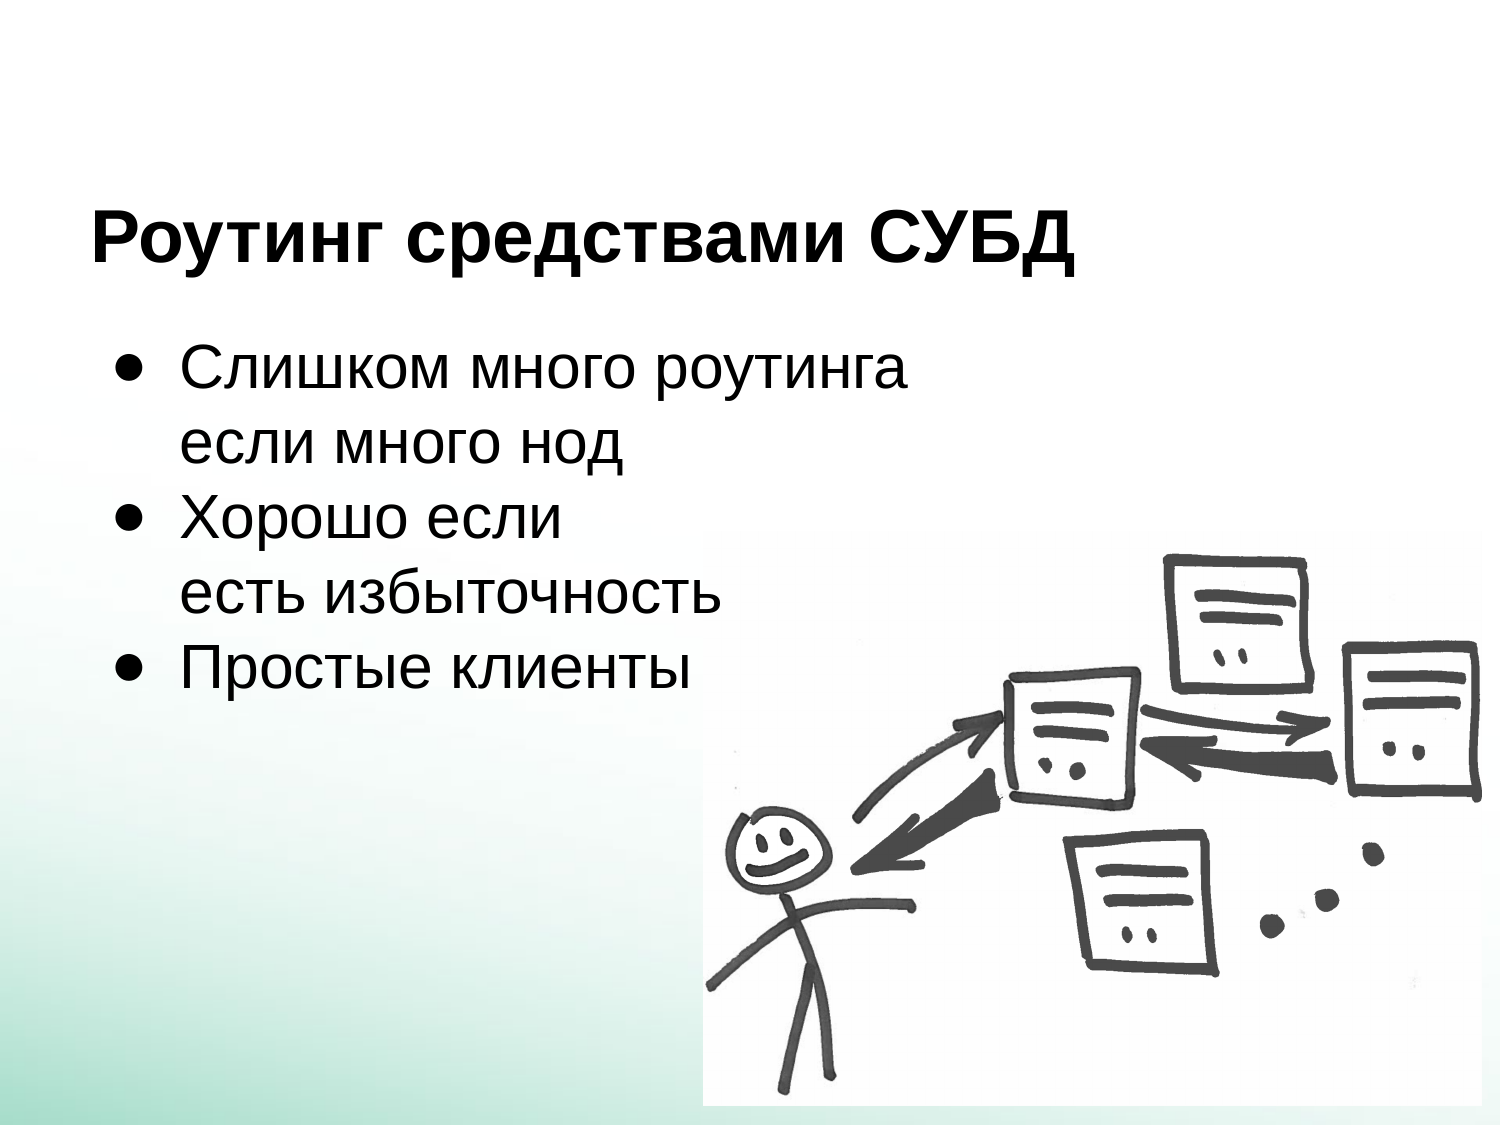

# Роутинг средствами СУБД
Слишком много роутинга
если много нод
Хорошо если
есть избыточность
Простые клиенты